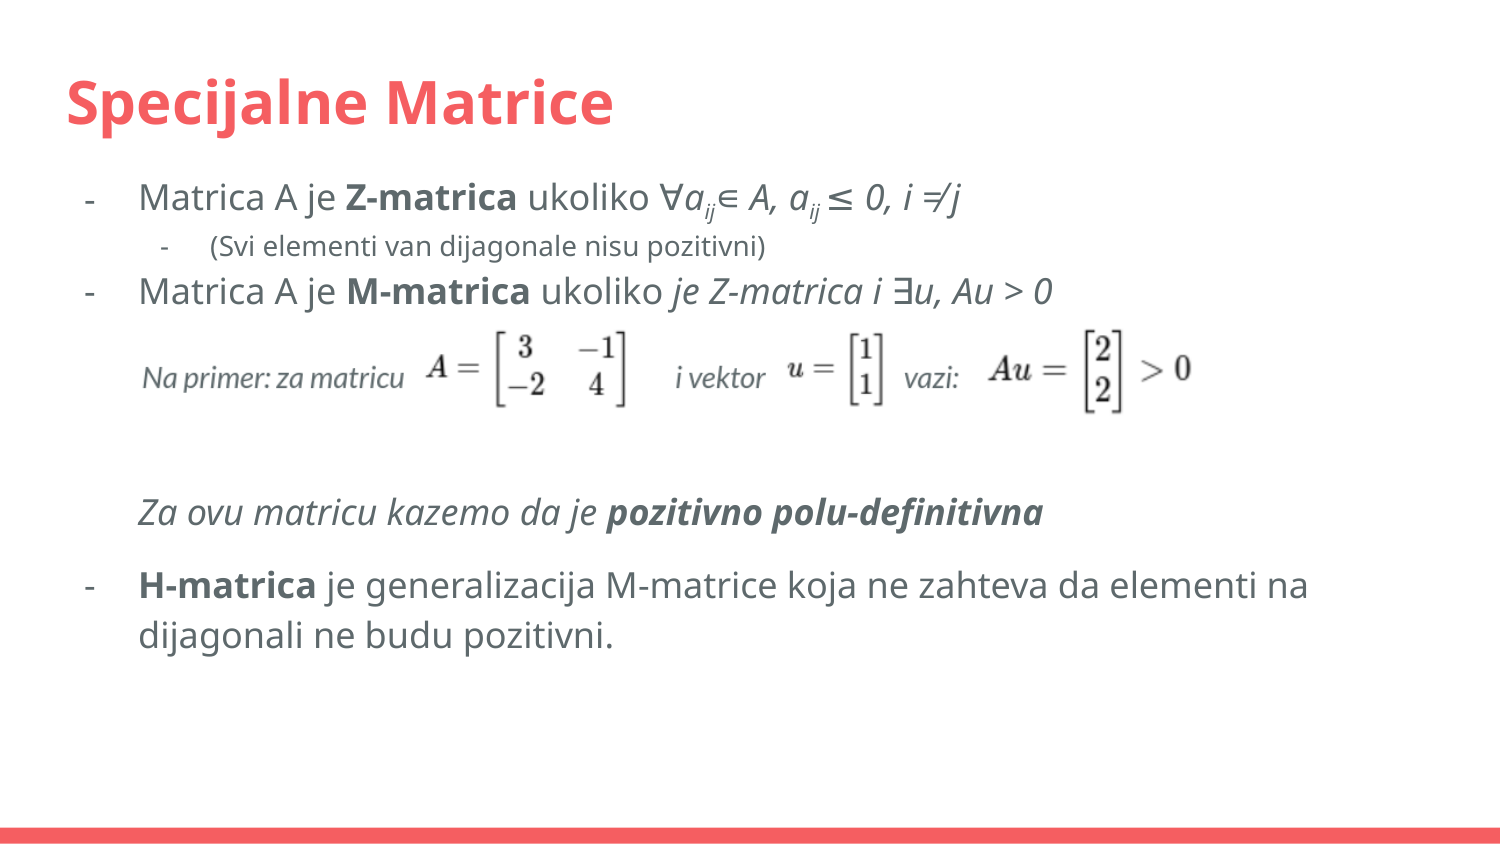

# Specijalne Matrice
Matrica A je Z-matrica ukoliko ∀aij∊ A, aij ≤ 0, i ≠ j
(Svi elementi van dijagonale nisu pozitivni)
Matrica A je M-matrica ukoliko je Z-matrica i ∃u, Au > 0
	Za ovu matricu kazemo da je pozitivno polu-definitivna
H-matrica je generalizacija M-matrice koja ne zahteva da elementi na dijagonali ne budu pozitivni.